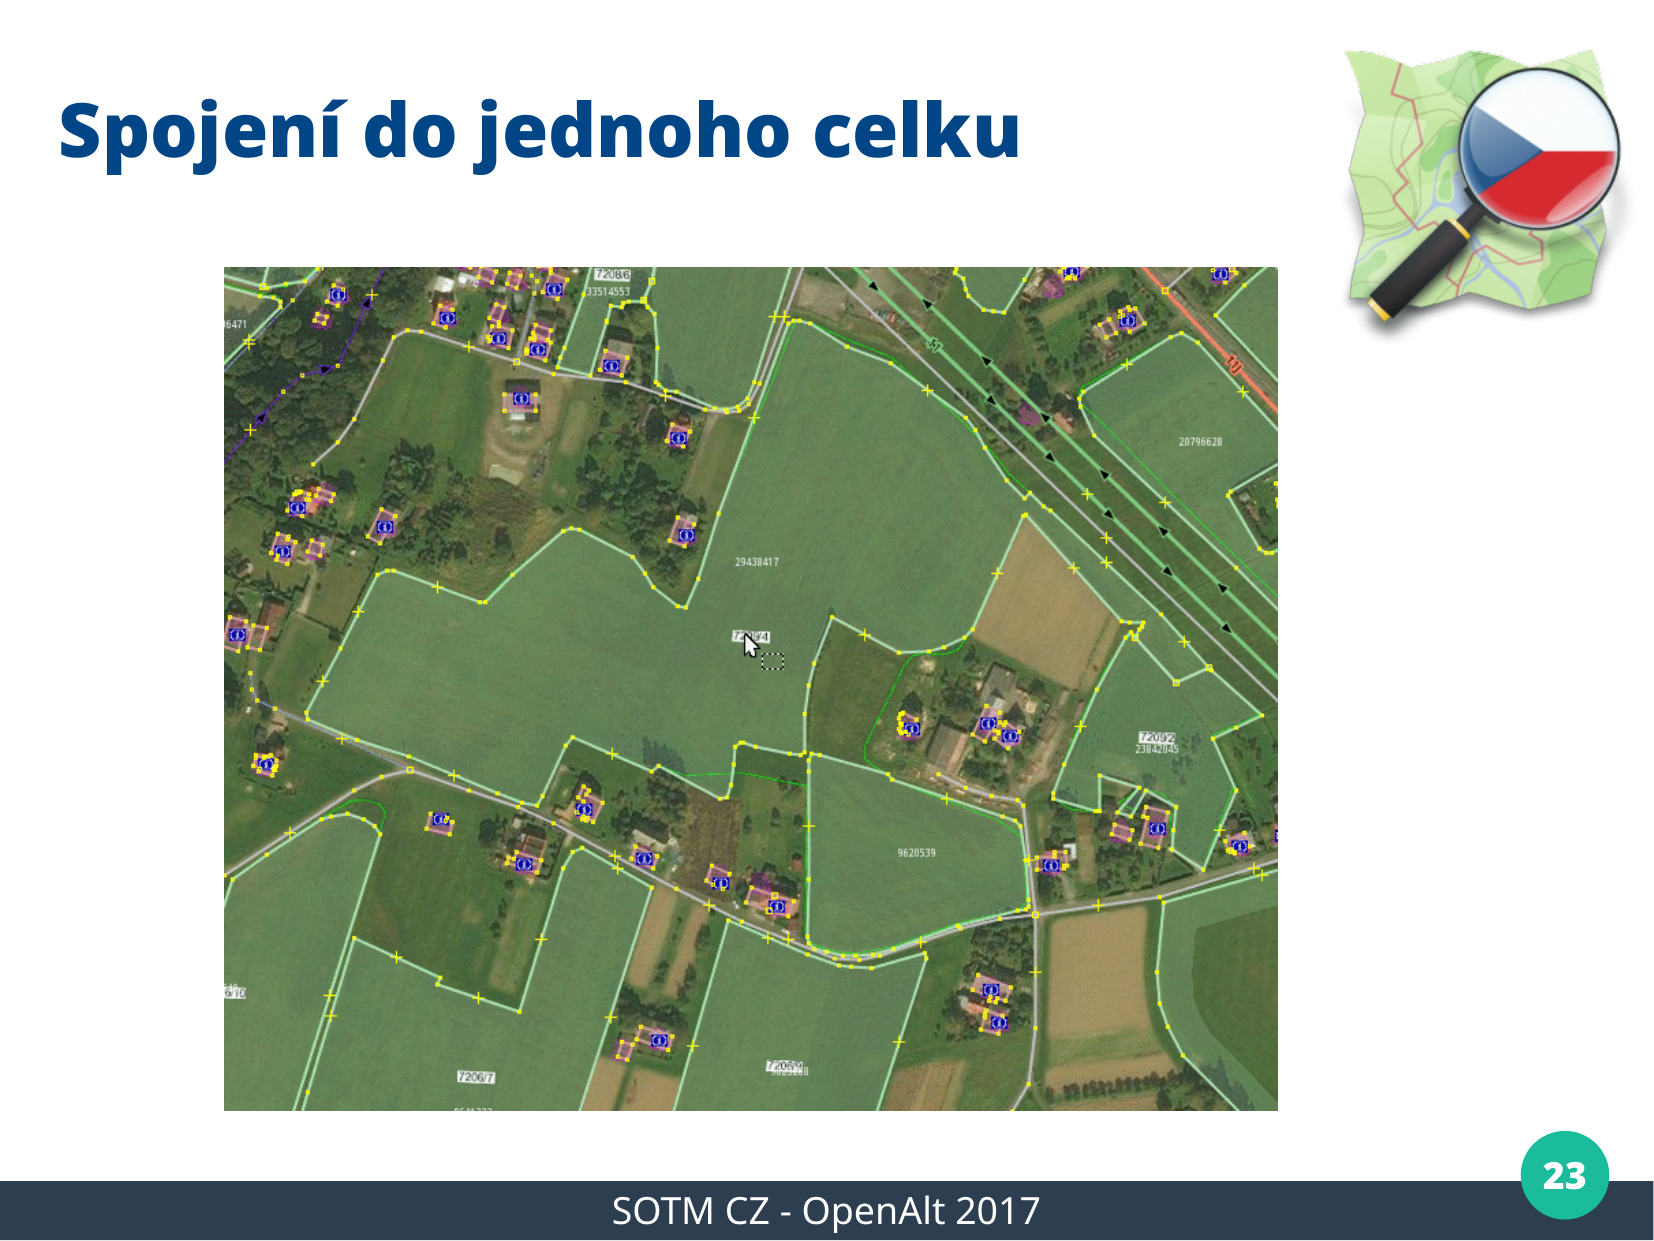

# Spojení do jednoho celku
23
SOTM CZ - OpenAlt 2017